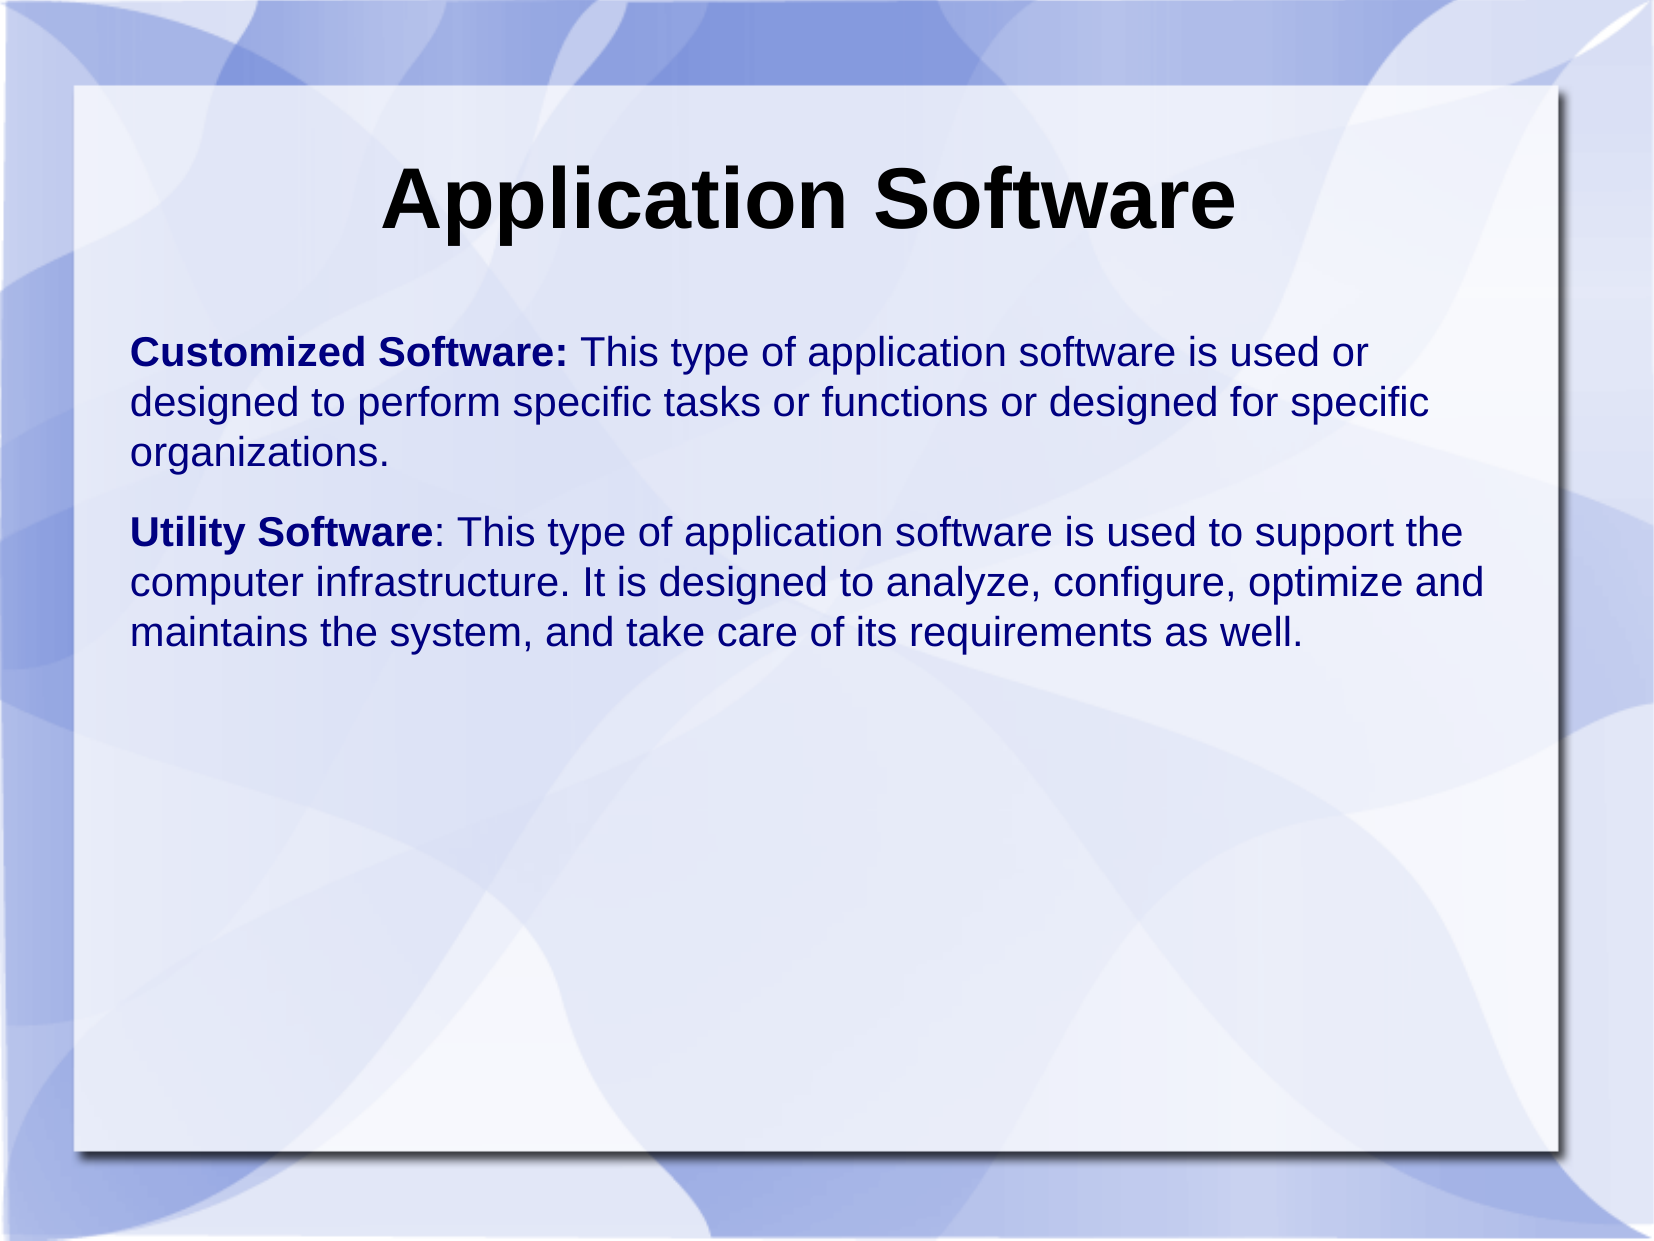

# Application Software
Customized Software: This type of application software is used or designed to perform specific tasks or functions or designed for specific organizations.
Utility Software: This type of application software is used to support the computer infrastructure. It is designed to analyze, configure, optimize and maintains the system, and take care of its requirements as well.